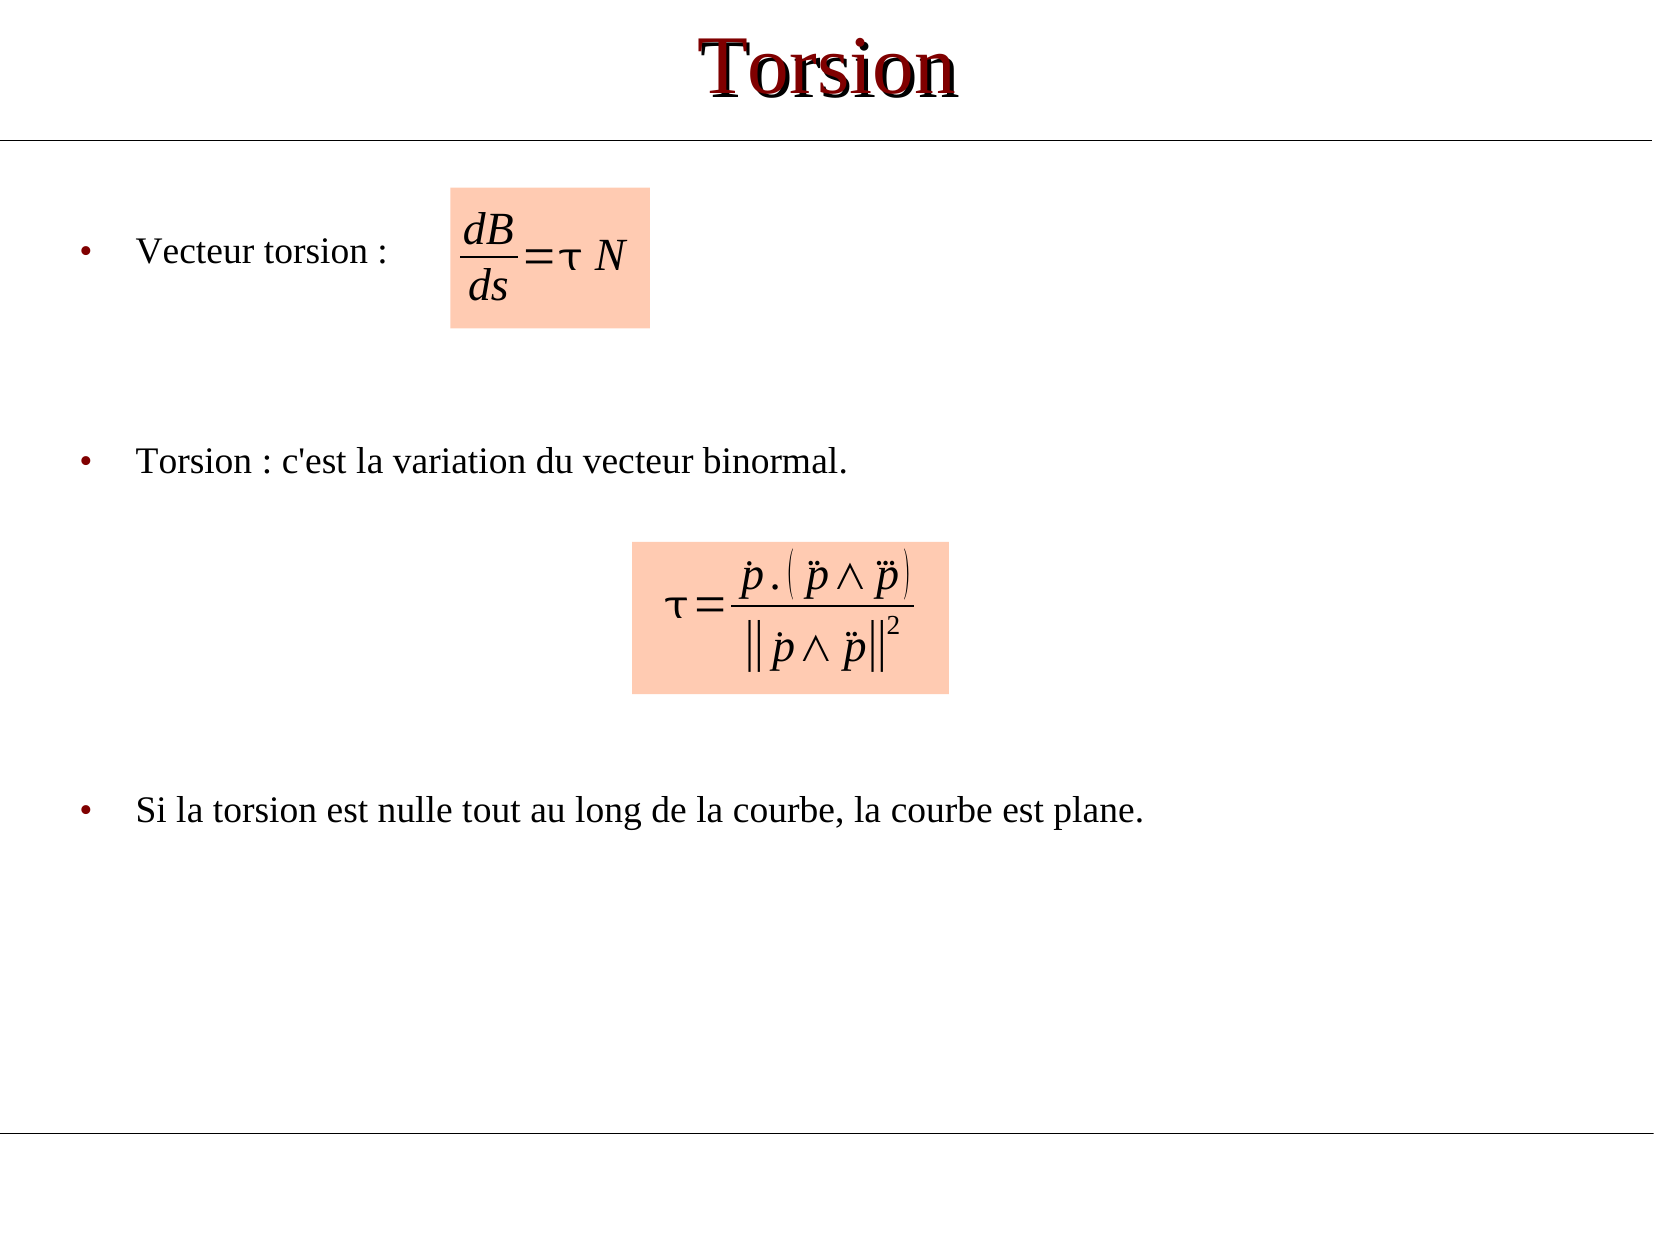

# Torsion
Vecteur torsion :
Torsion : c'est la variation du vecteur binormal.
Si la torsion est nulle tout au long de la courbe, la courbe est plane.